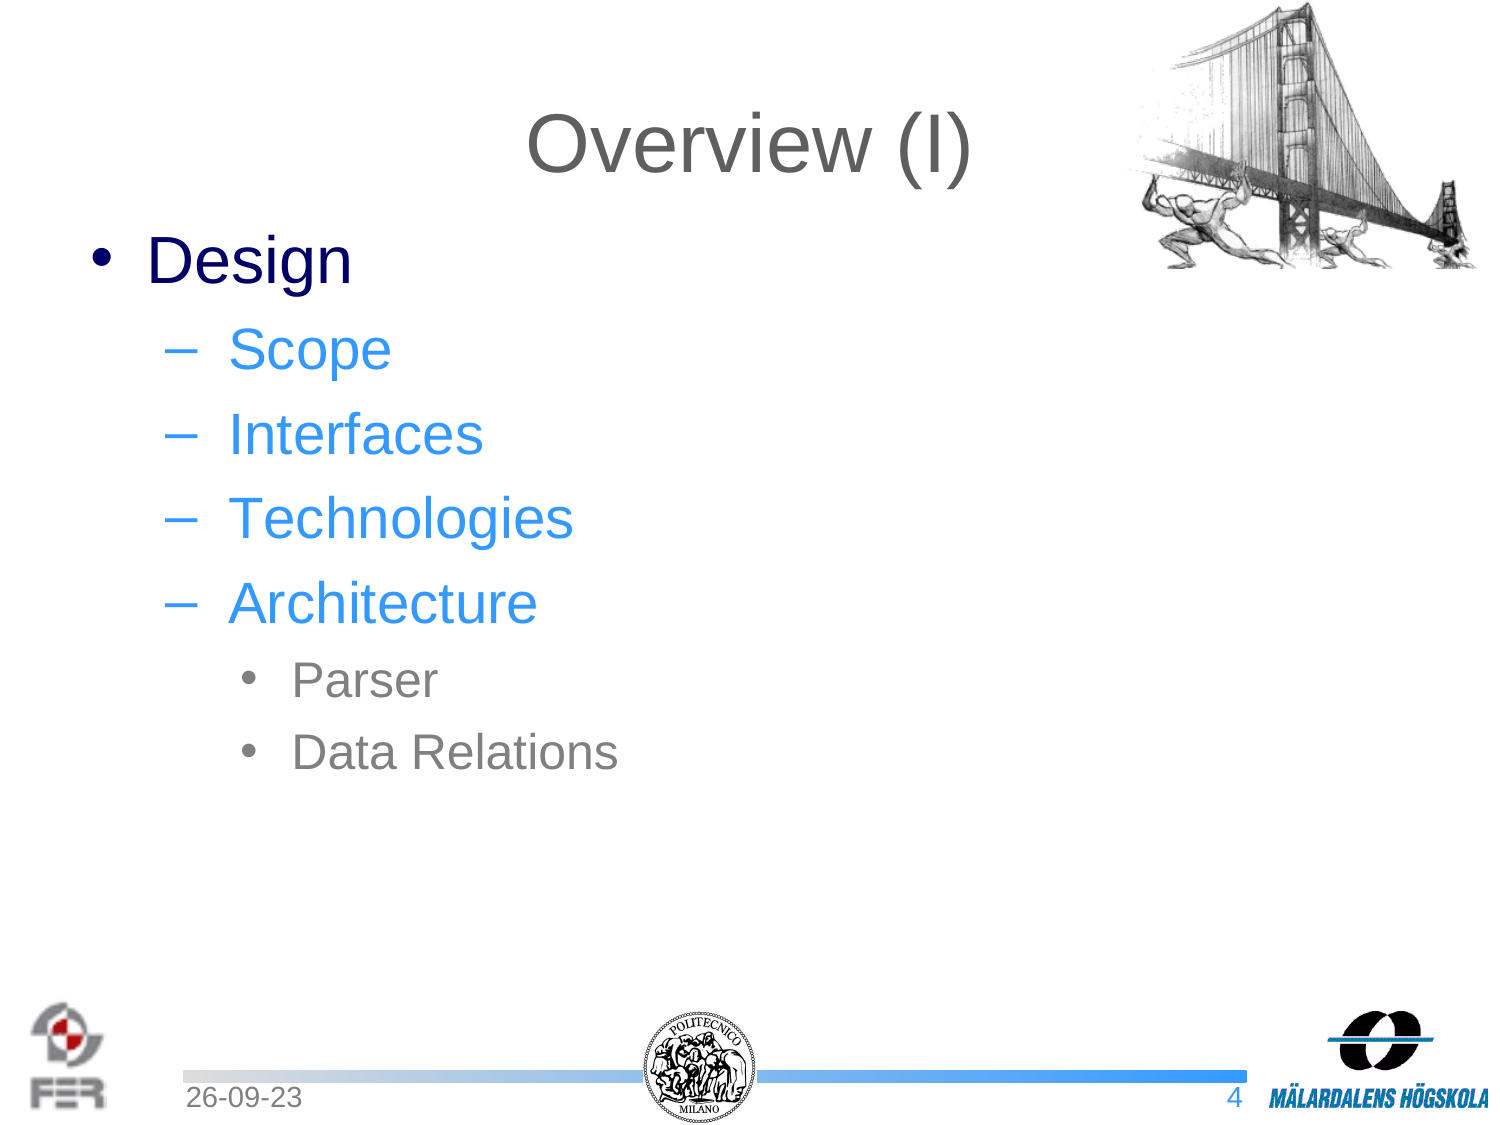

# Overview (I)
Design
 Scope
 Interfaces
 Technologies
 Architecture
 Parser
 Data Relations
26-08-21